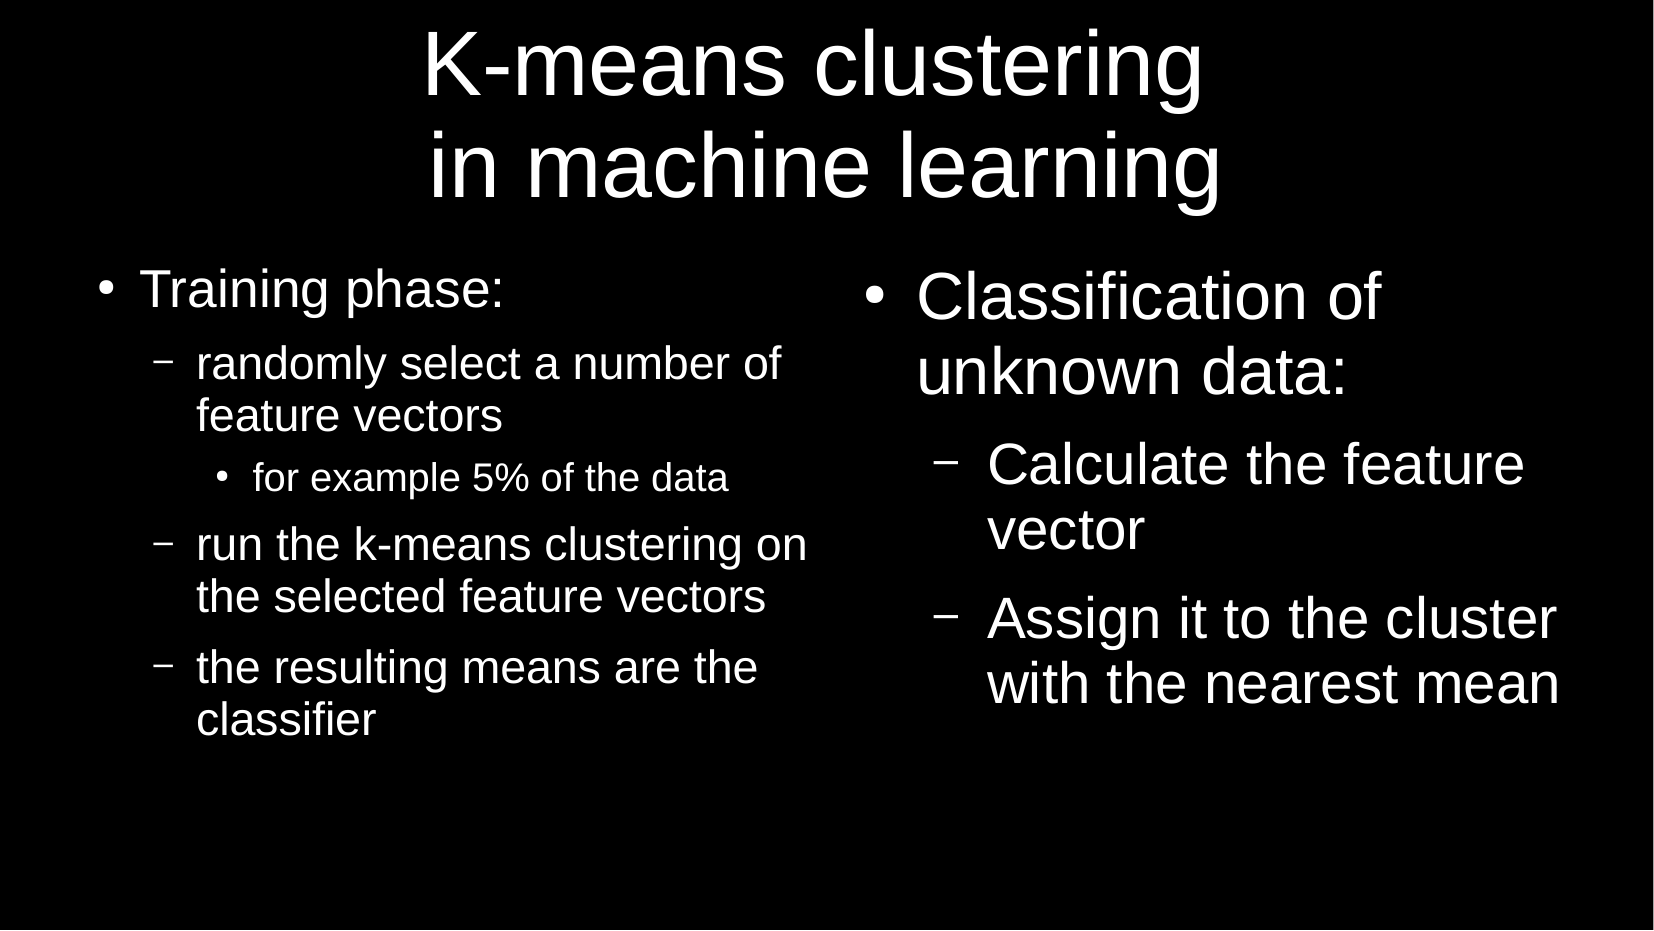

# K-means clustering in machine learning
Training phase:
randomly select a number of feature vectors
for example 5% of the data
run the k-means clustering on the selected feature vectors
the resulting means are the classifier
Classification of unknown data:
Calculate the feature vector
Assign it to the cluster with the nearest mean